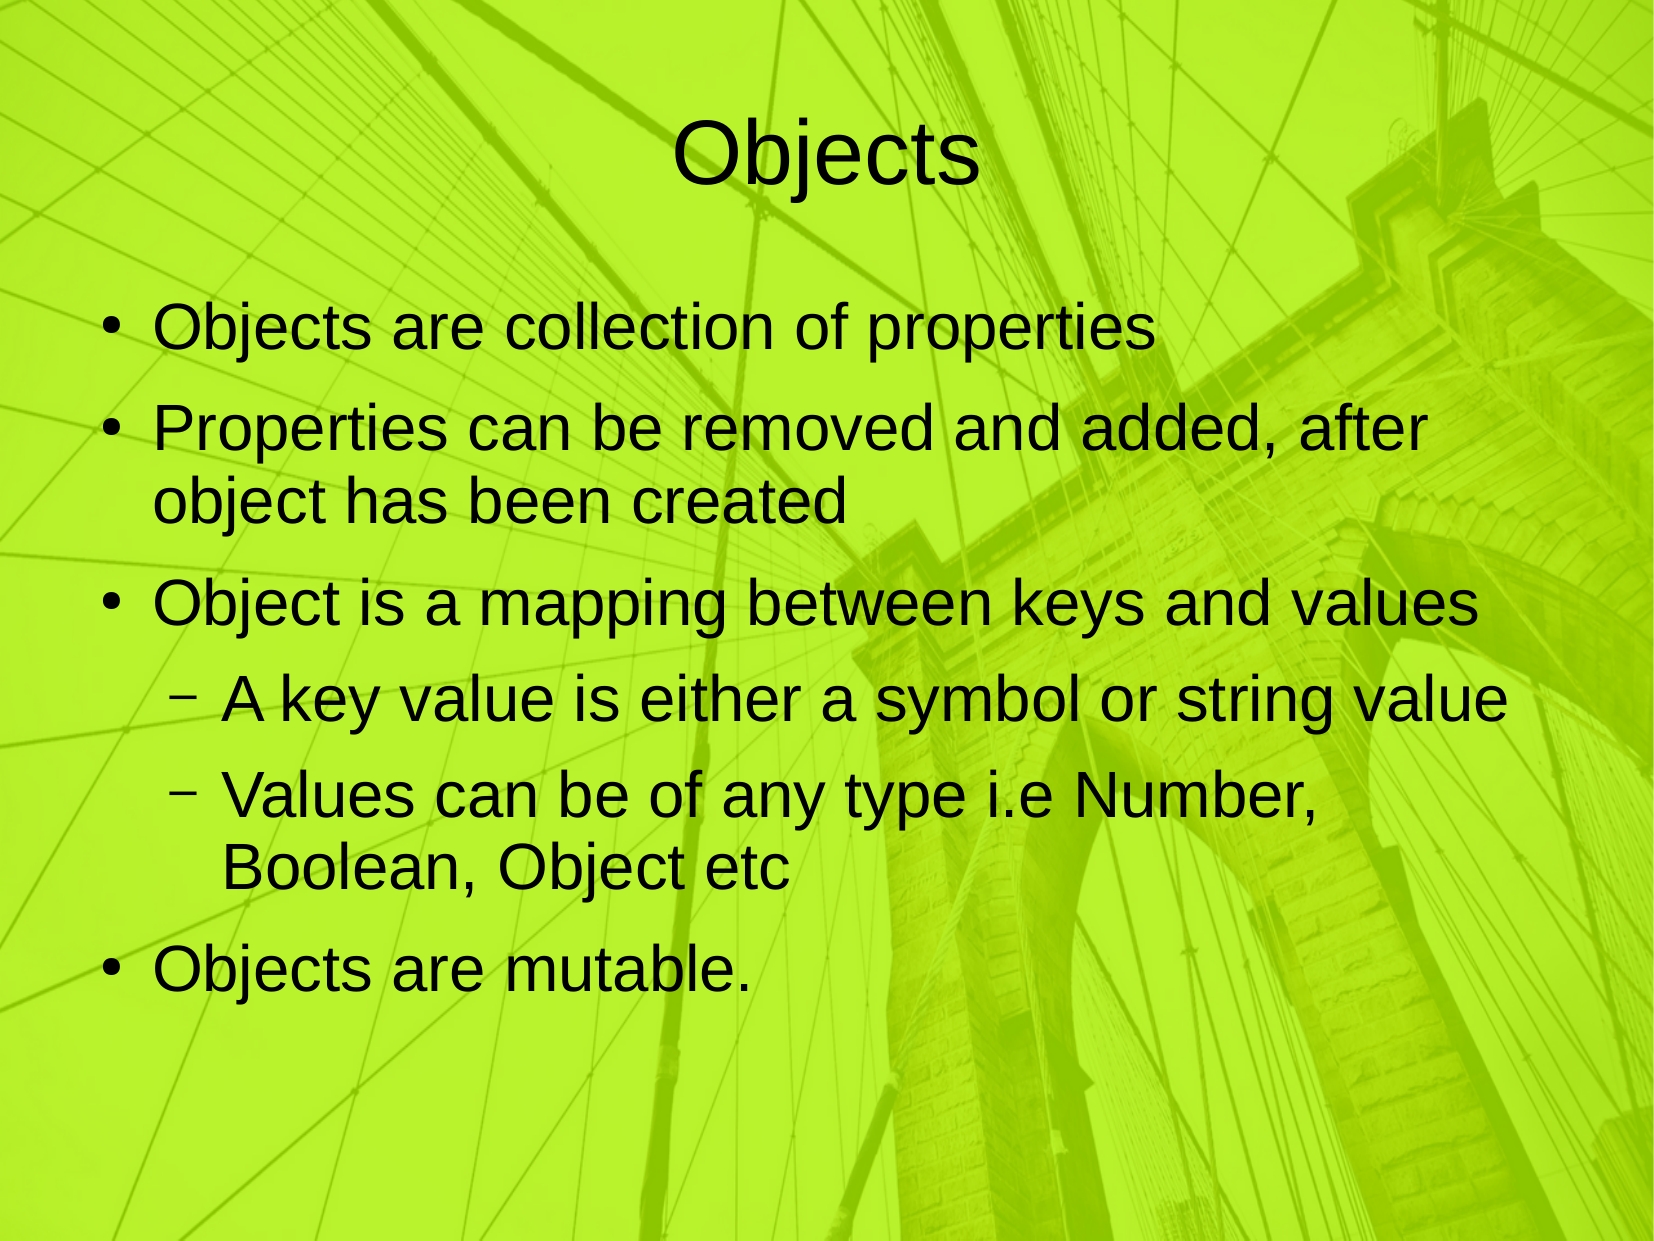

# Objects
Objects are collection of properties
Properties can be removed and added, after object has been created
Object is a mapping between keys and values
A key value is either a symbol or string value
Values can be of any type i.e Number, Boolean, Object etc
Objects are mutable.